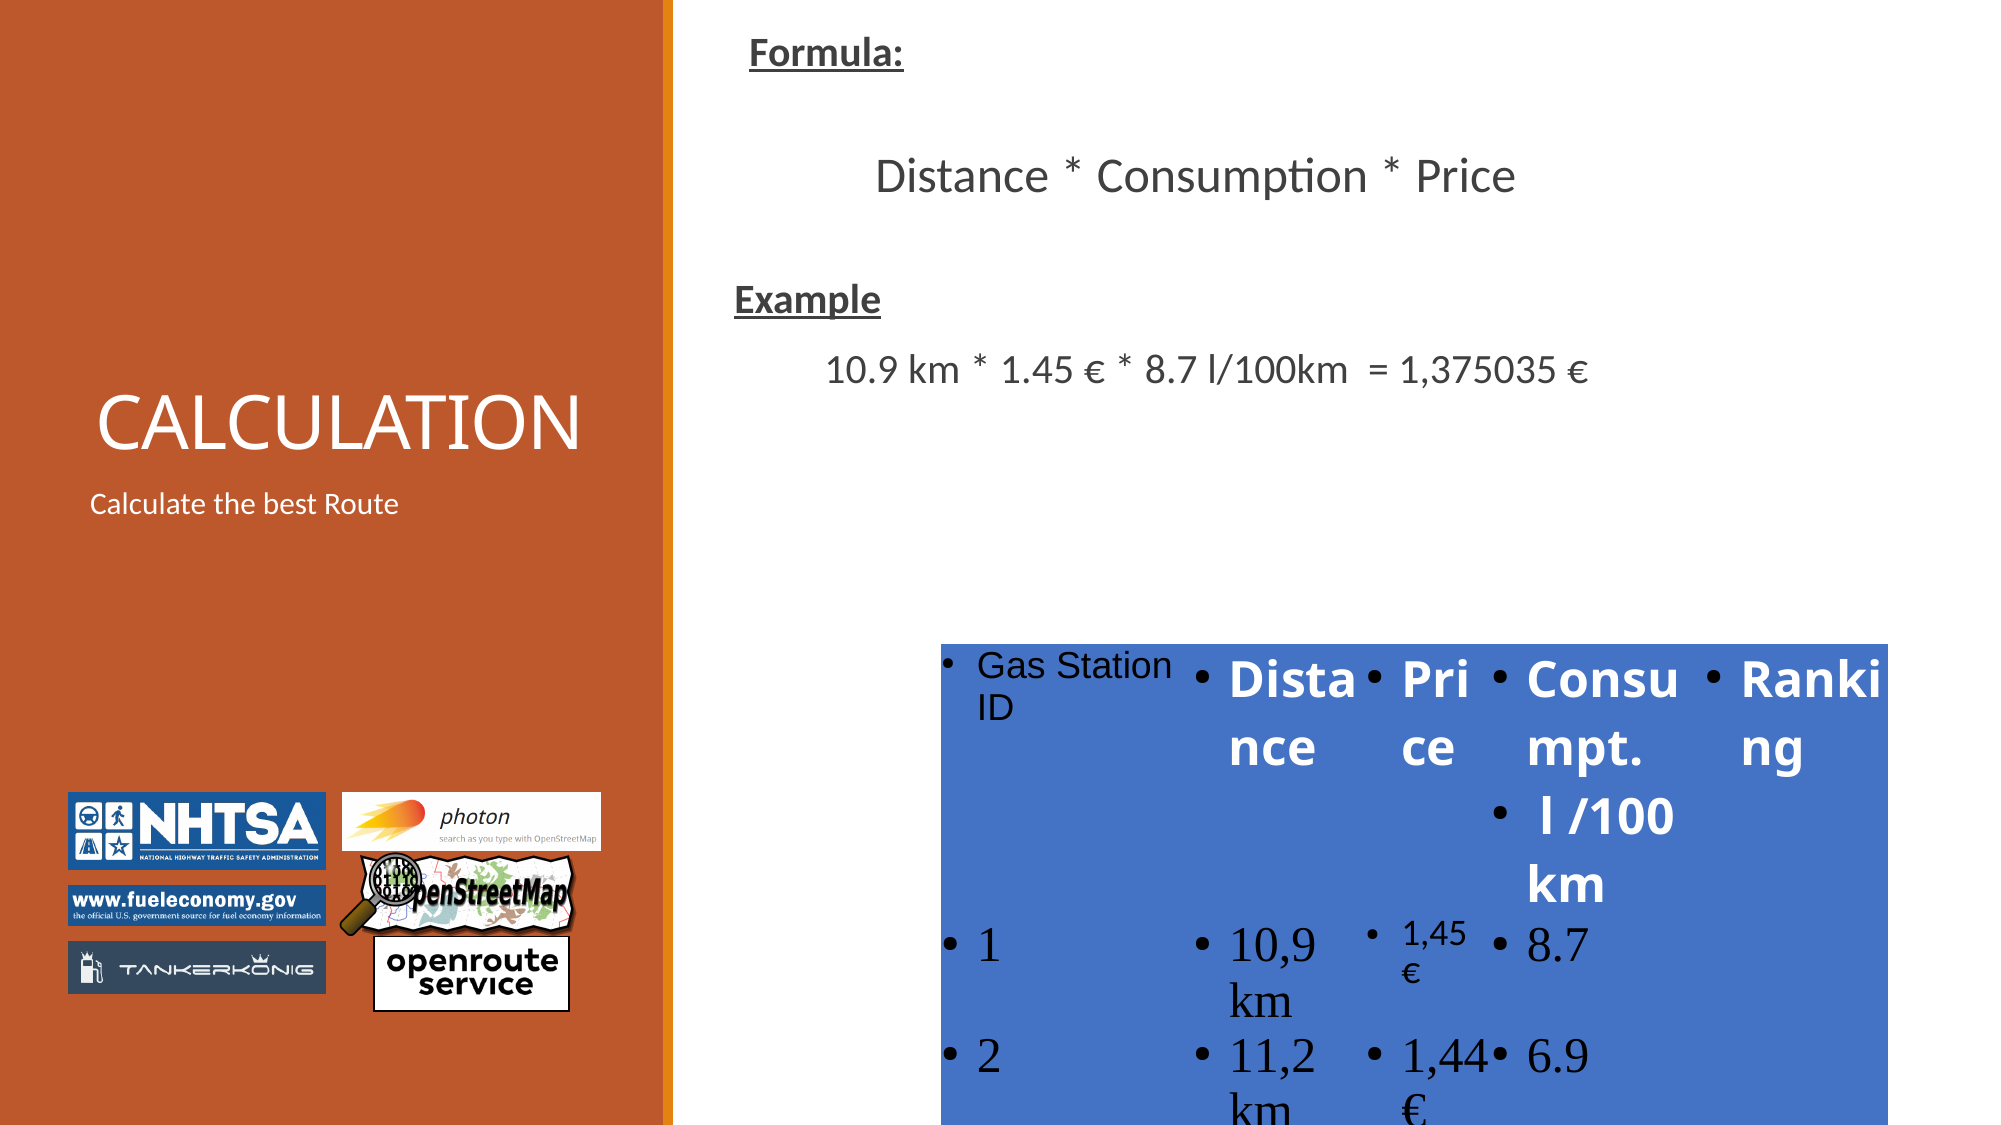

Formula:
	Distance * Consumption * Price
Example
	10.9 km * 1.45 € * 8.7 l/100km = 1,375035 €
# CALCULATION
Calculate the best Route
| Gas Station ID | Distance | Price | Consumpt. l /100 km | Ranking |
| --- | --- | --- | --- | --- |
| 1 | 10,9 km | 1,45 € | 8.7 | |
| 2 | 11,2 km | 1,44 € | 6.9 | |
| 3 | 10.7 km | 1,47 € | 12.9 | |
| n | … | … | | |